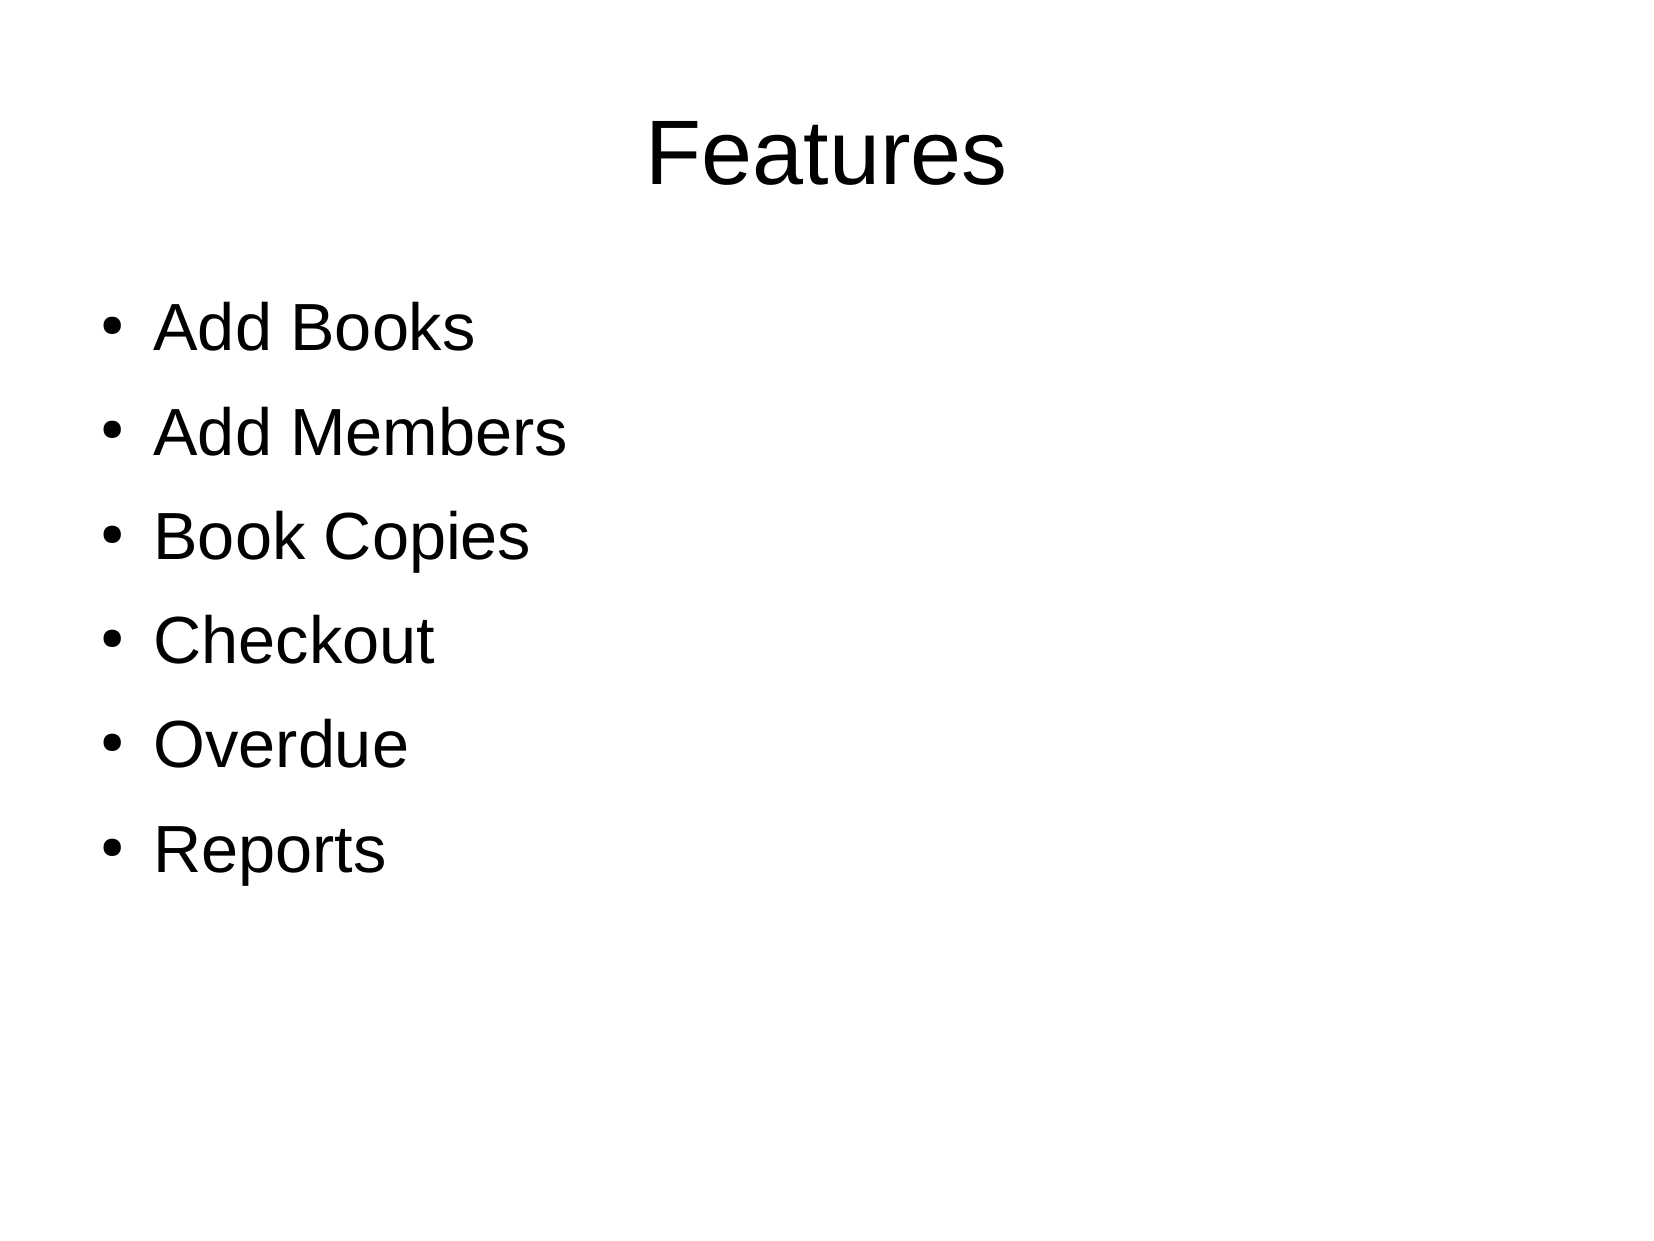

# Features
Add Books
Add Members
Book Copies
Checkout
Overdue
Reports